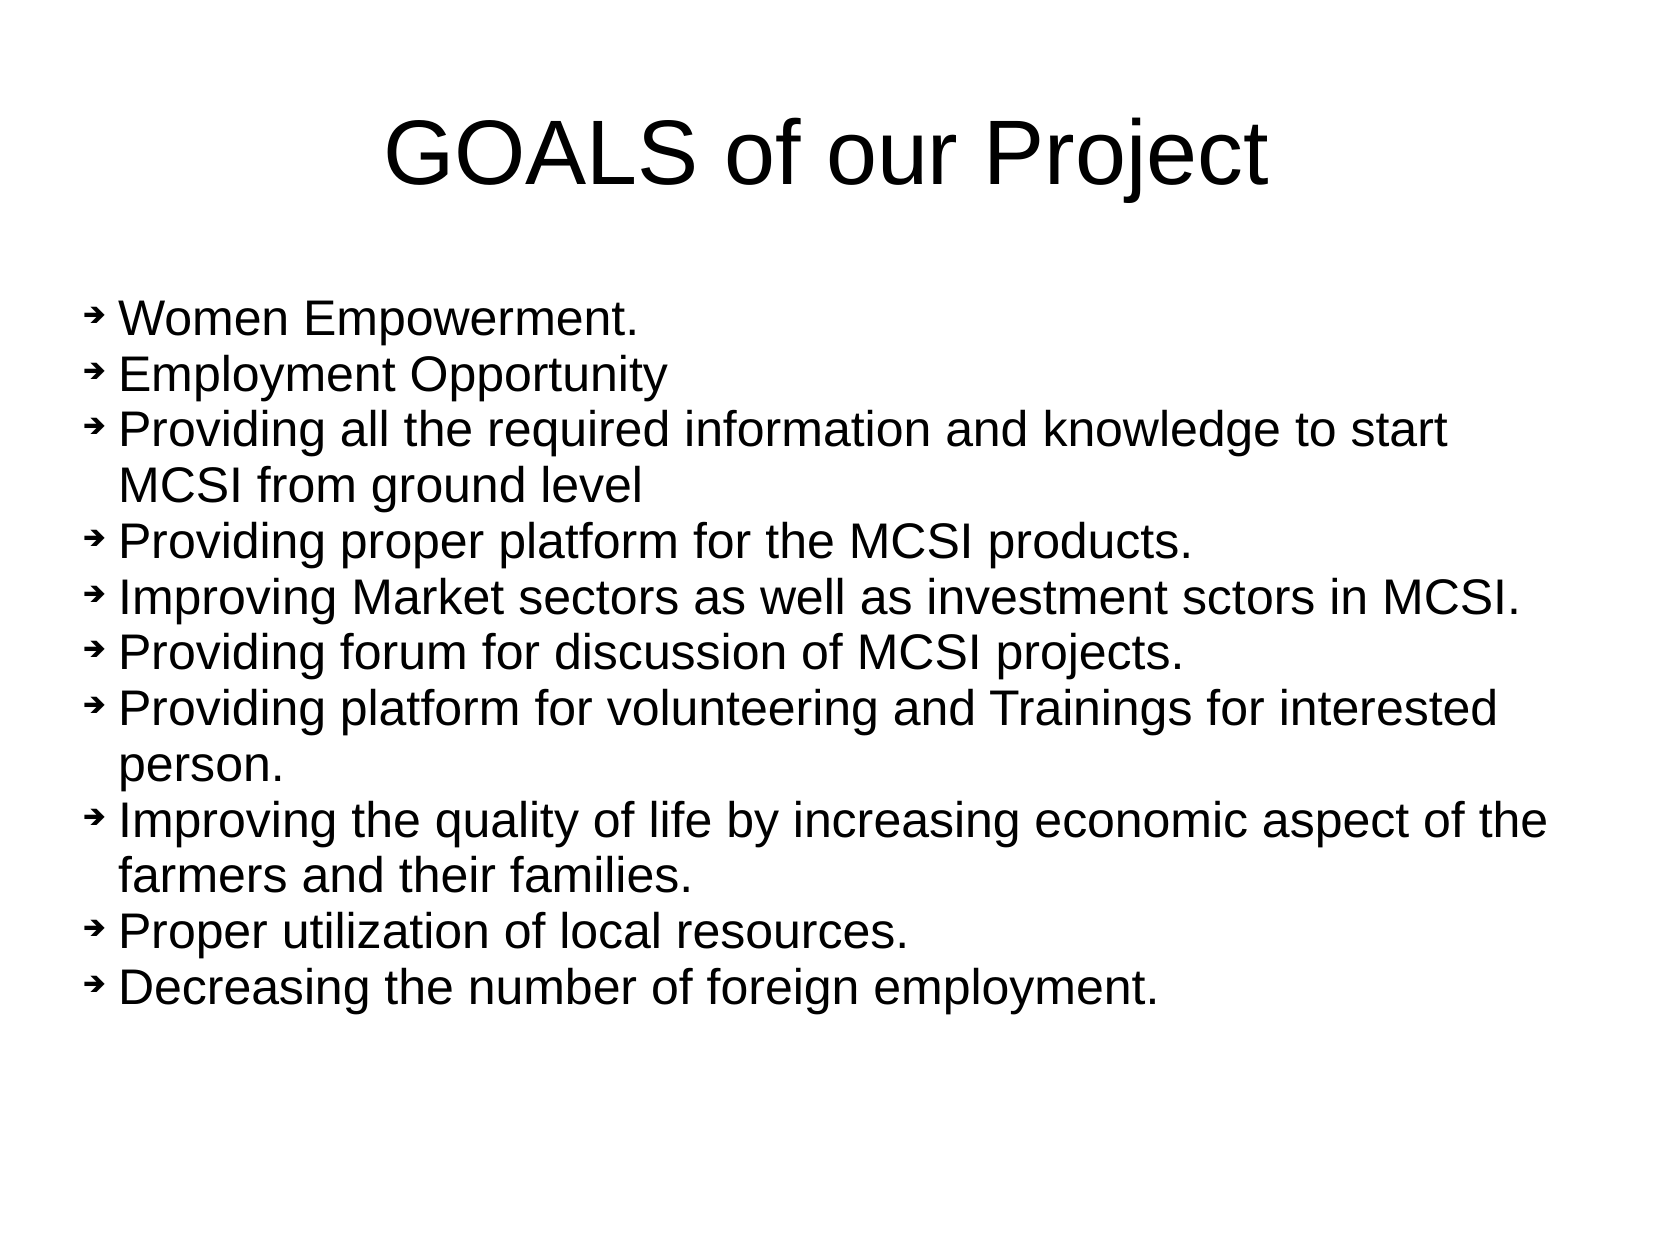

# GOALS of our Project
Women Empowerment.
Employment Opportunity
Providing all the required information and knowledge to start MCSI from ground level
Providing proper platform for the MCSI products.
Improving Market sectors as well as investment sctors in MCSI.
Providing forum for discussion of MCSI projects.
Providing platform for volunteering and Trainings for interested person.
Improving the quality of life by increasing economic aspect of the farmers and their families.
Proper utilization of local resources.
Decreasing the number of foreign employment.